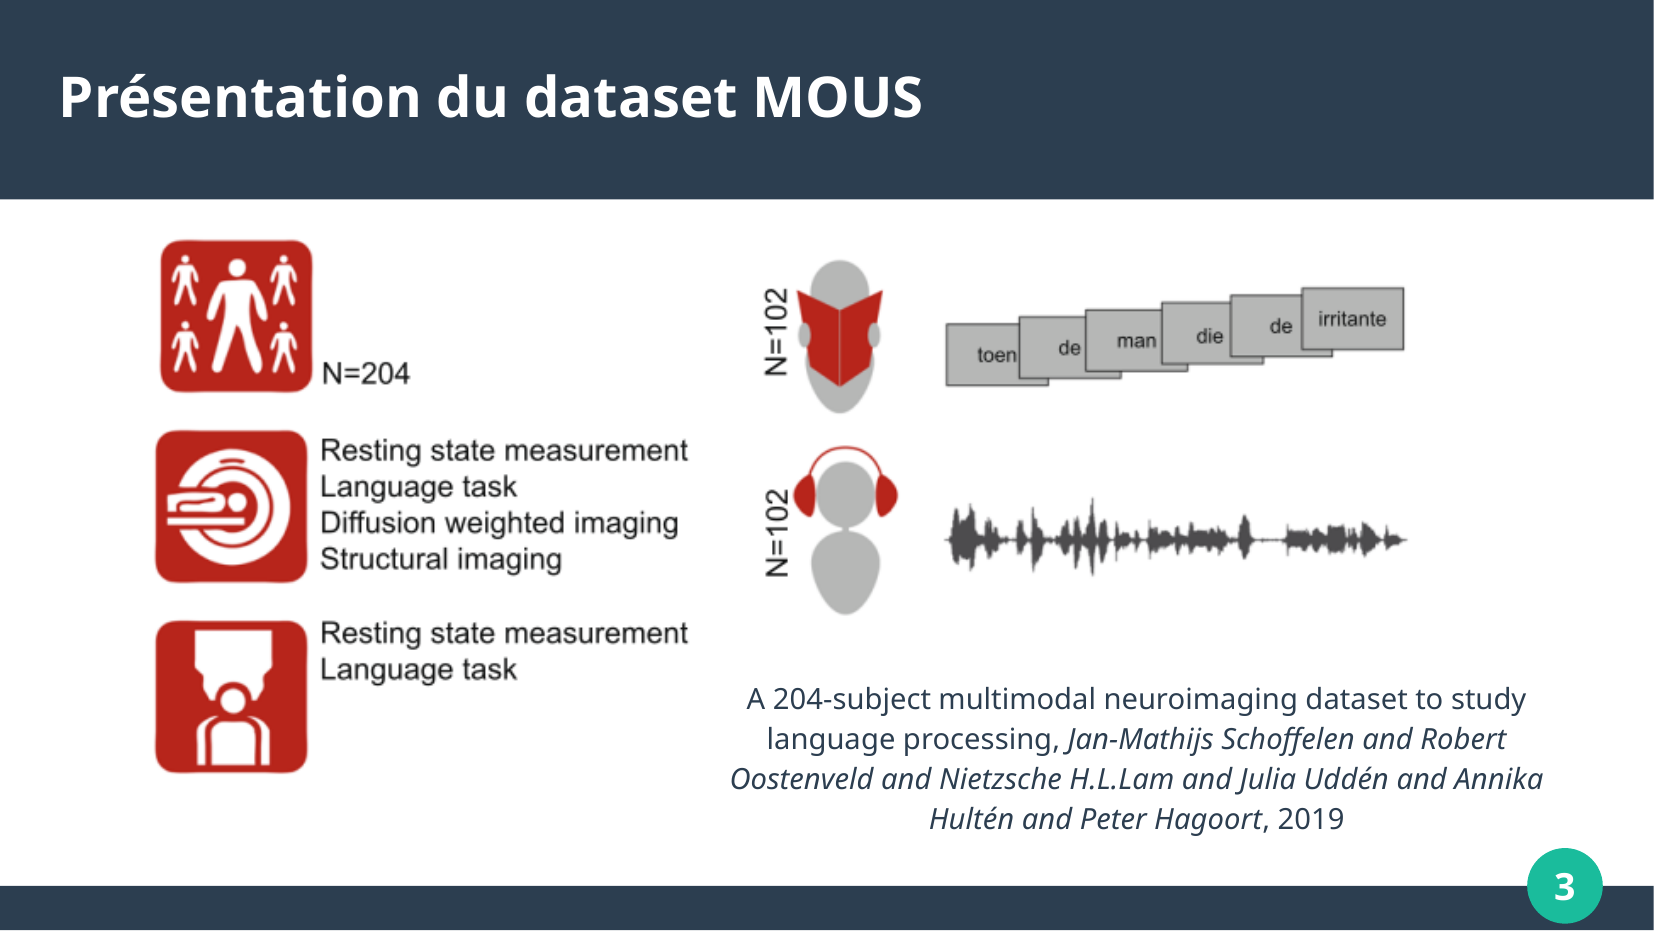

# Présentation du dataset MOUS
A 204-subject multimodal neuroimaging dataset to study language processing, Jan-Mathijs Schoffelen and Robert Oostenveld and Nietzsche H.L.Lam and Julia Uddén and Annika Hultén and Peter Hagoort, 2019